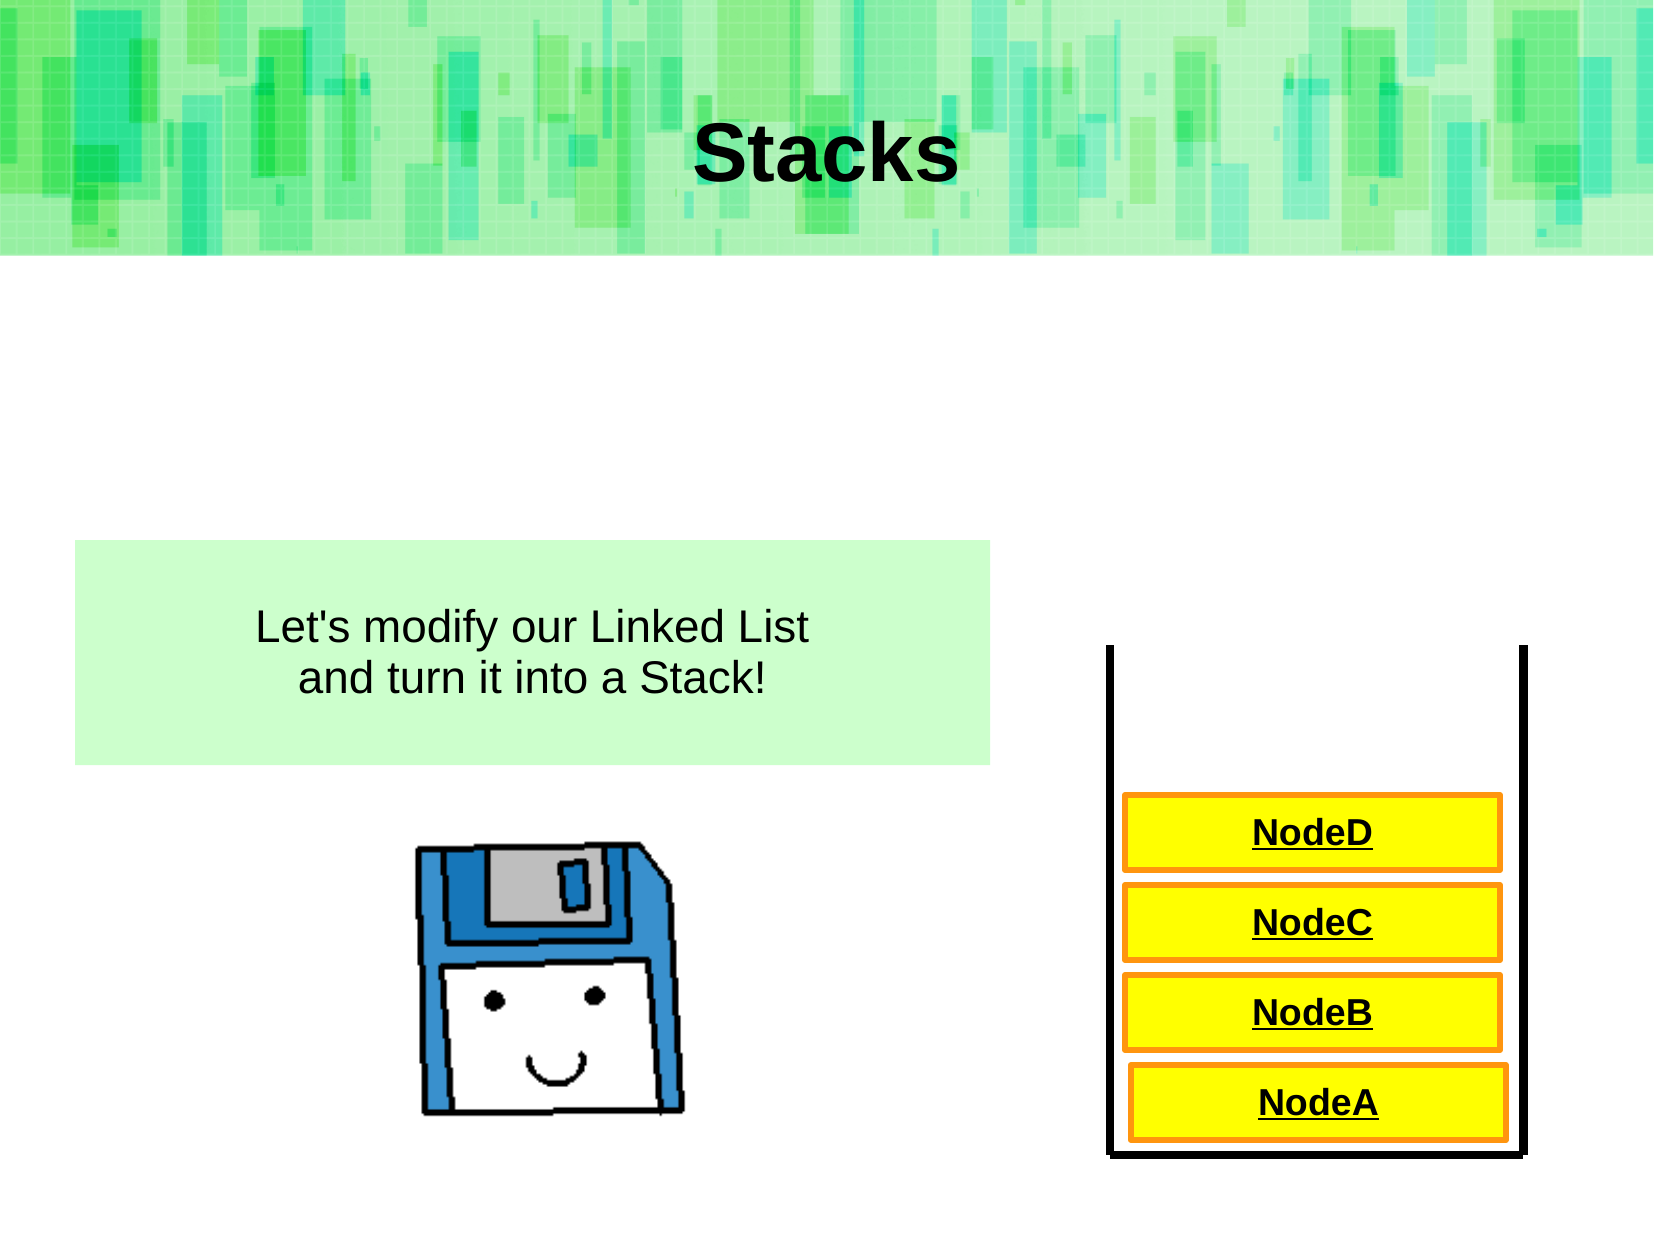

# Stacks
Let's modify our Linked List
and turn it into a Stack!
NodeD
NodeC
NodeB
NodeA